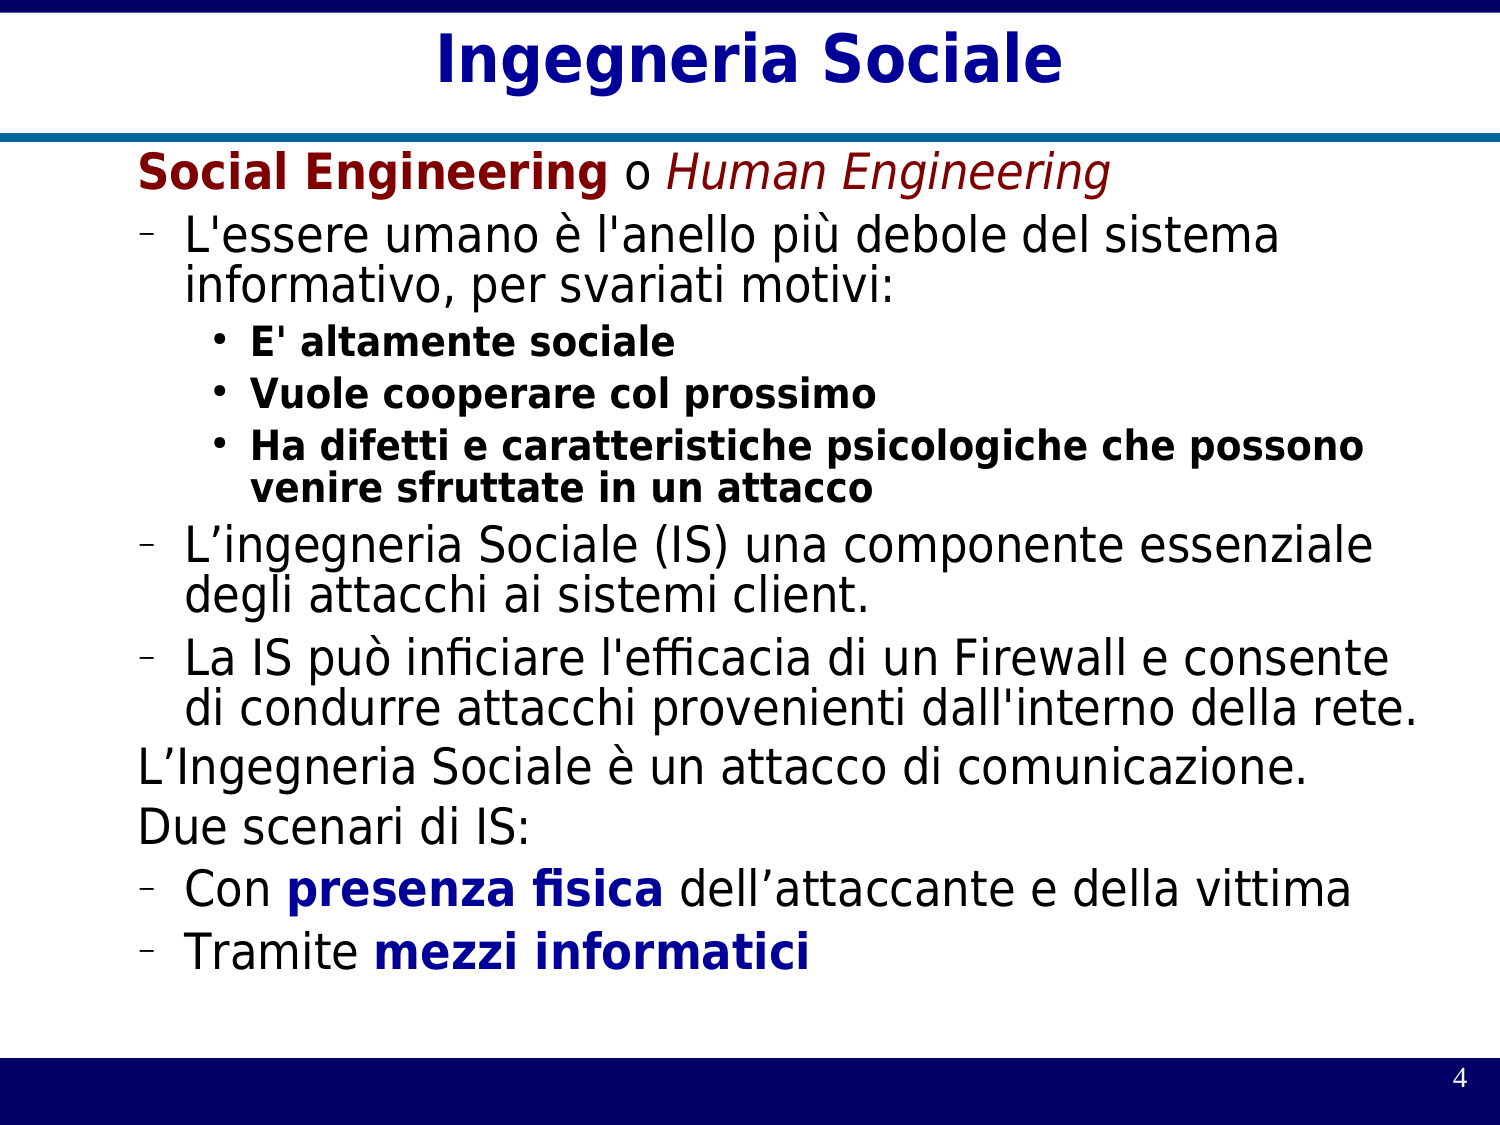

# Ingegneria Sociale
Social Engineering o Human Engineering
L'essere umano è l'anello più debole del sistema informativo, per svariati motivi:
E' altamente sociale
Vuole cooperare col prossimo
Ha difetti e caratteristiche psicologiche che possono venire sfruttate in un attacco
L’ingegneria Sociale (IS) una componente essenziale degli attacchi ai sistemi client.
La IS può inficiare l'efficacia di un Firewall e consente di condurre attacchi provenienti dall'interno della rete.
L’Ingegneria Sociale è un attacco di comunicazione.
Due scenari di IS:
Con presenza fisica dell’attaccante e della vittima
Tramite mezzi informatici